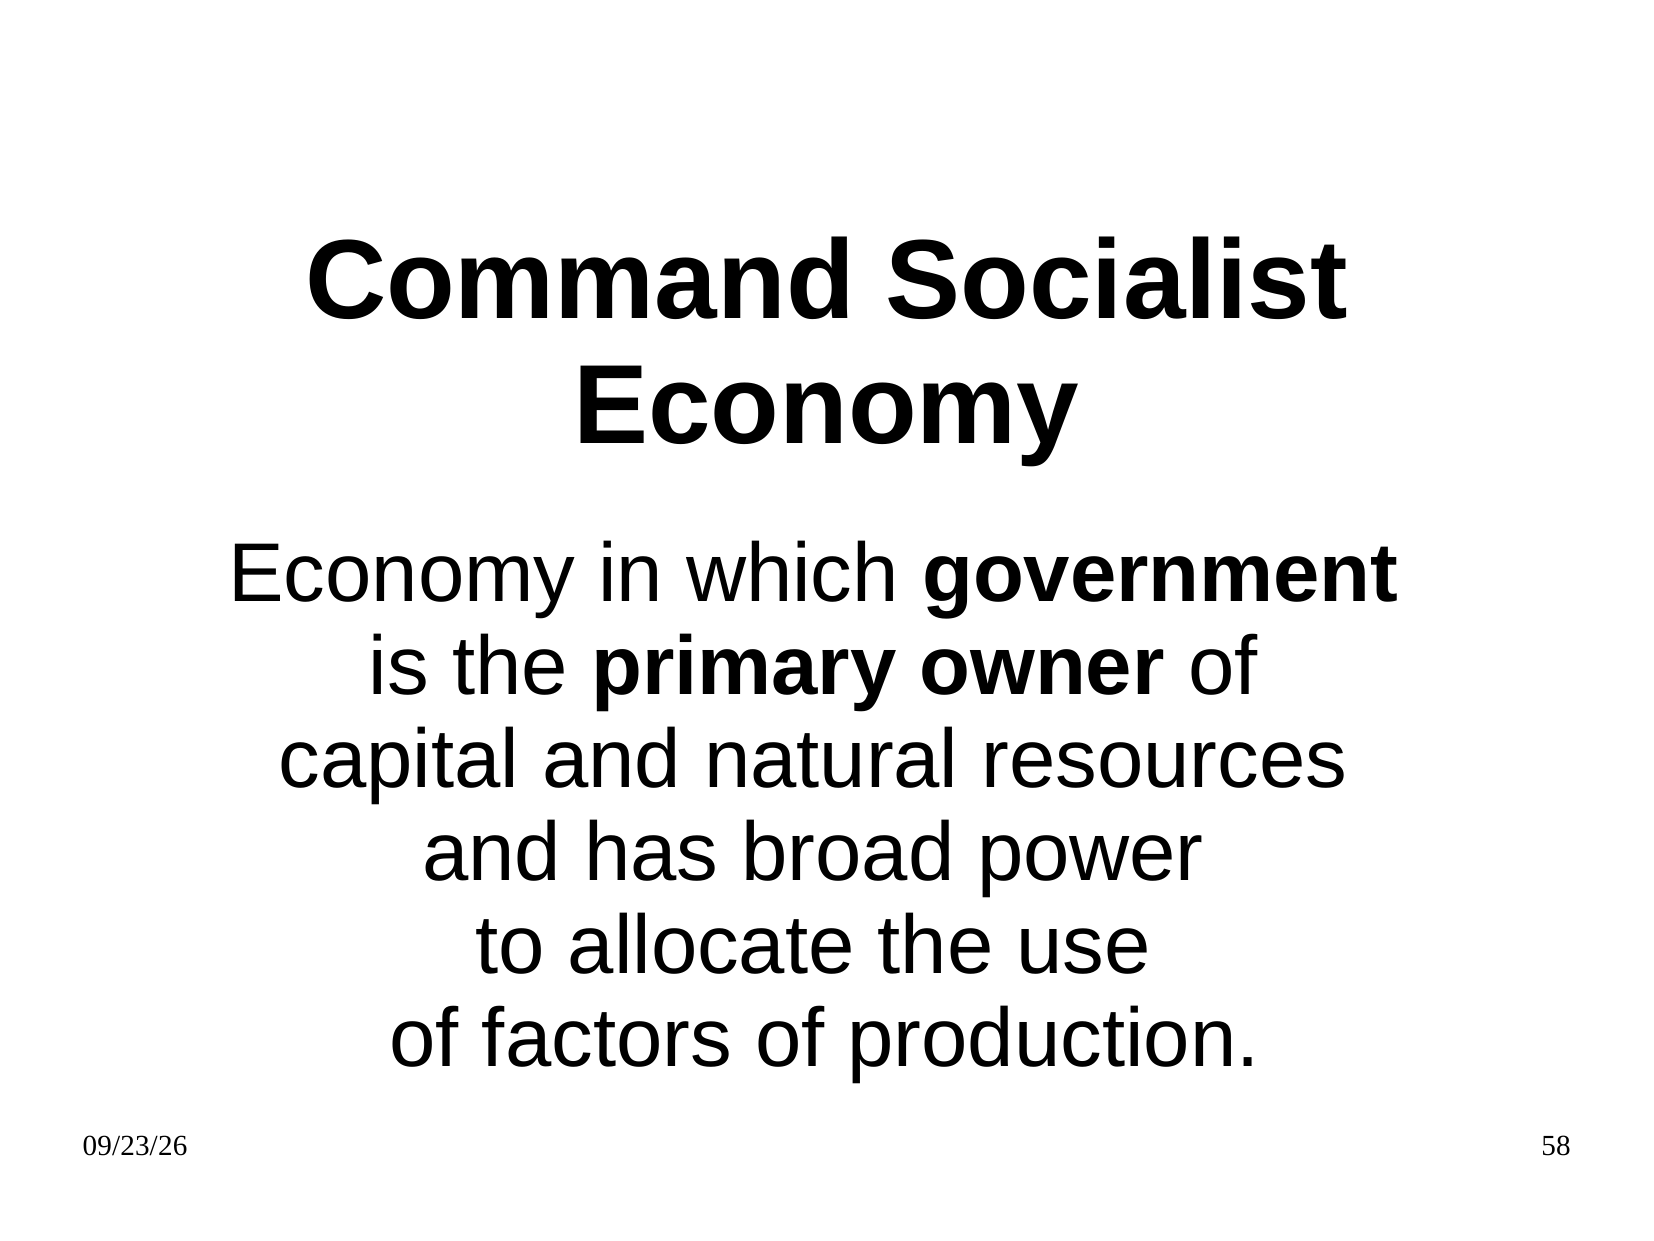

# Command Socialist Economy
Economy in which government
is the primary owner of
capital and natural resources
and has broad power
to allocate the use
of factors of production.
58